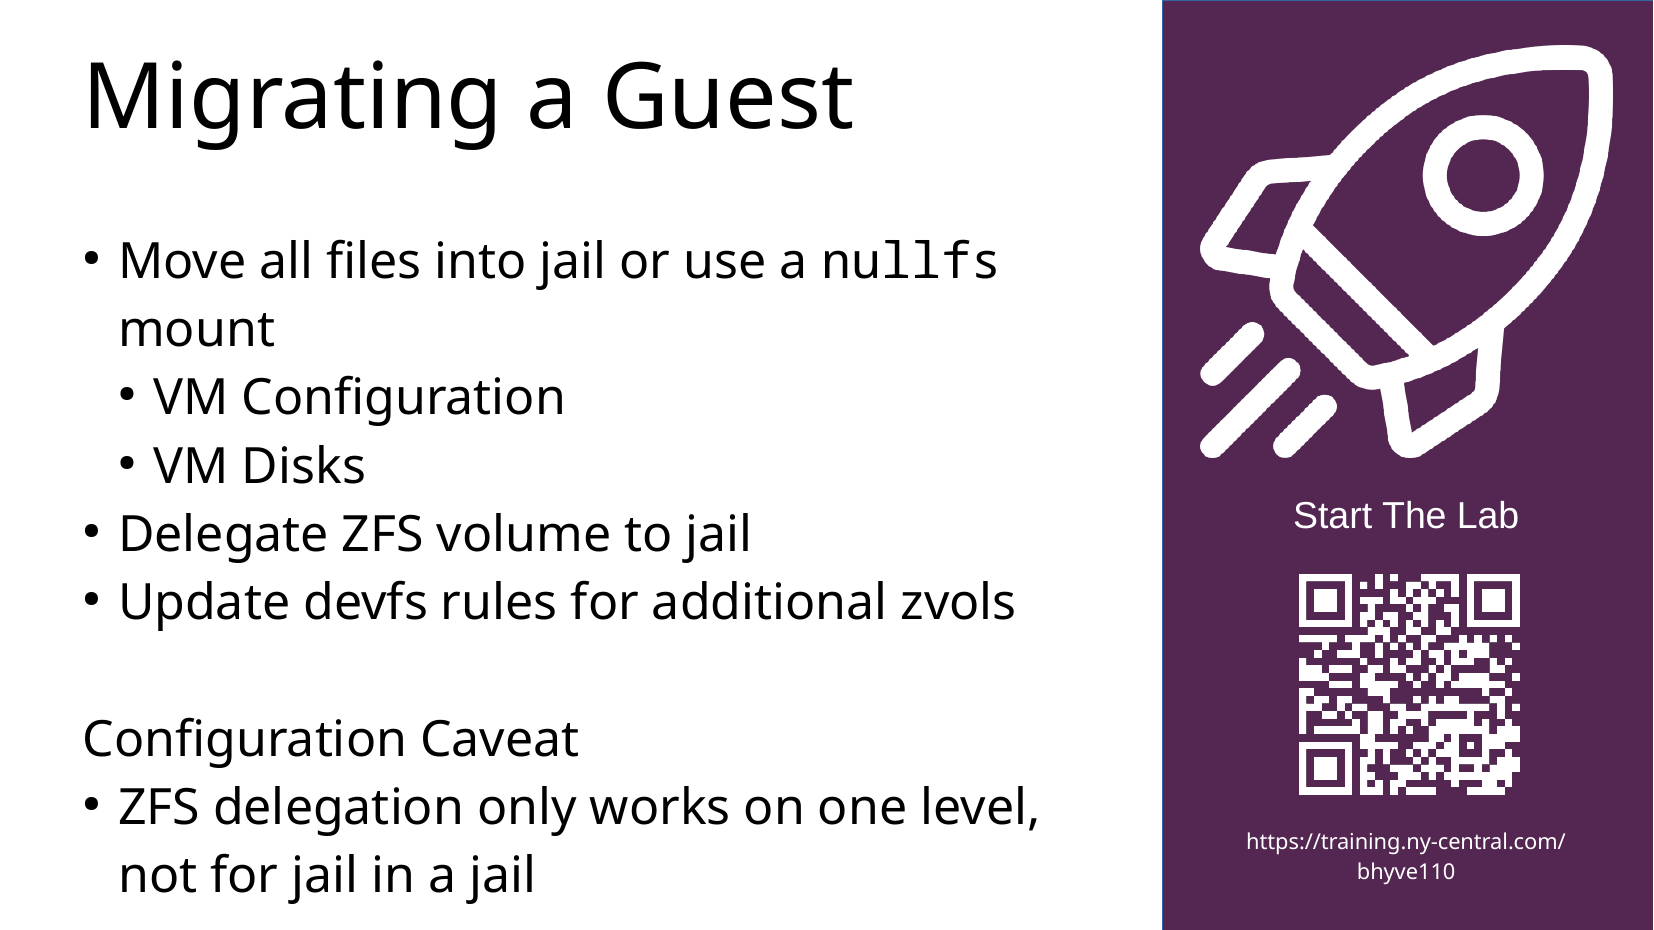

# Migrating a Guest
Move all files into jail or use a nullfs mount
VM Configuration
VM Disks
Delegate ZFS volume to jail
Update devfs rules for additional zvols
Configuration Caveat
ZFS delegation only works on one level, not for jail in a jail
Start The Lab
https://training.ny-central.com/bhyve110